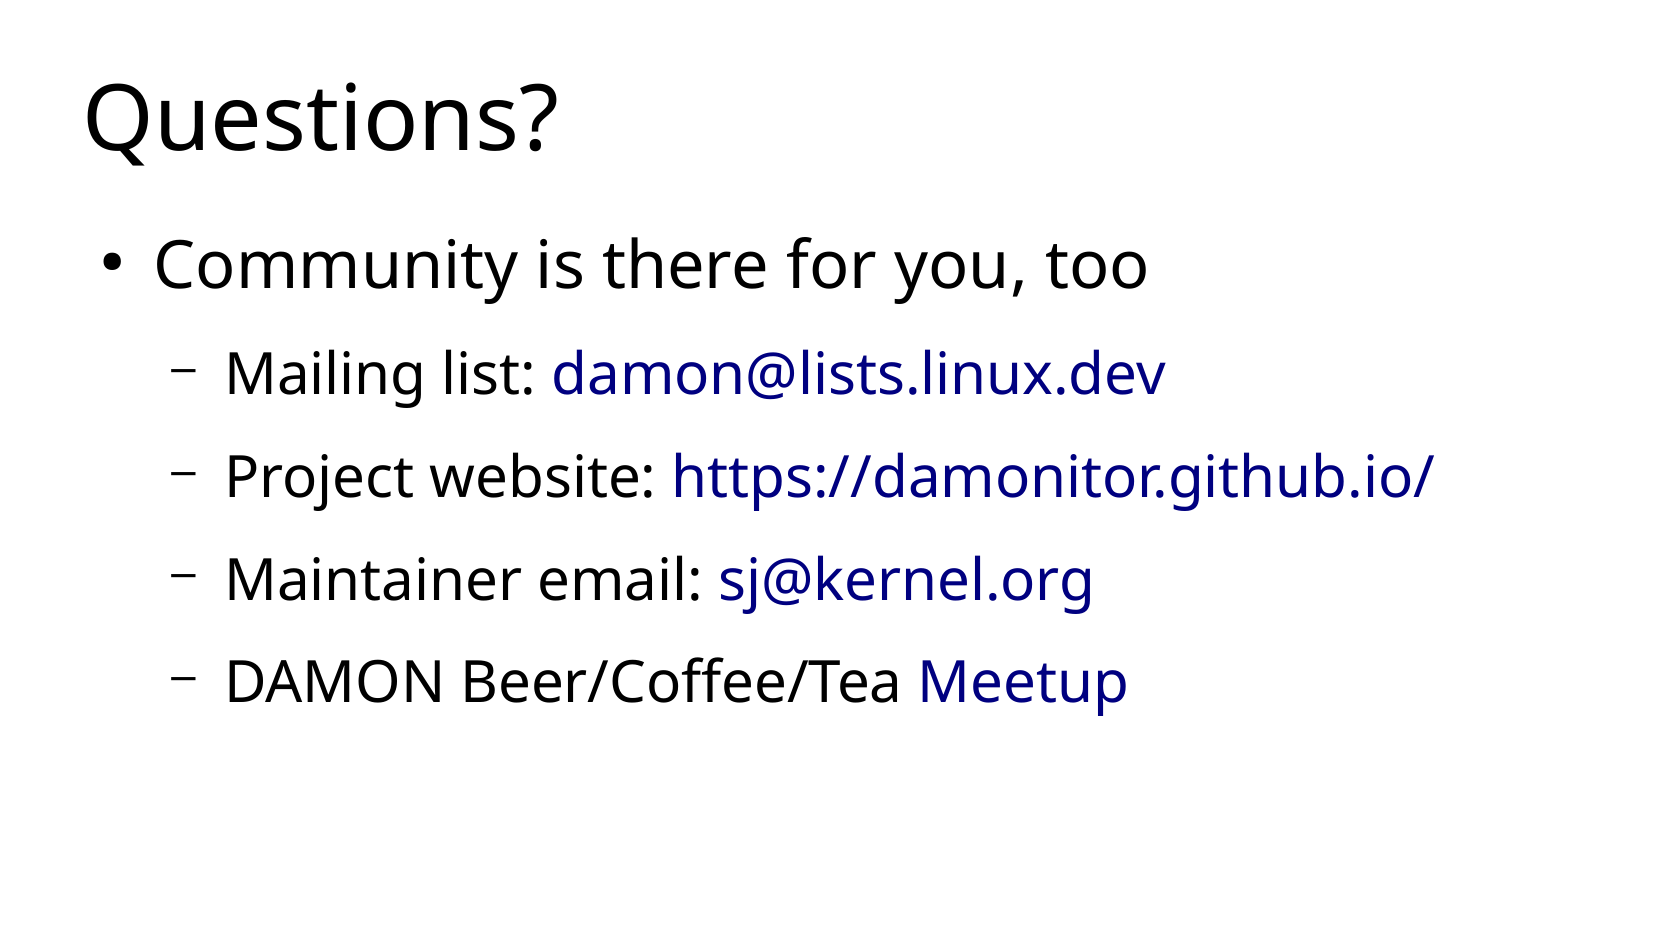

# Questions?
Community is there for you, too
Mailing list: damon@lists.linux.dev
Project website: https://damonitor.github.io/
Maintainer email: sj@kernel.org
DAMON Beer/Coffee/Tea Meetup